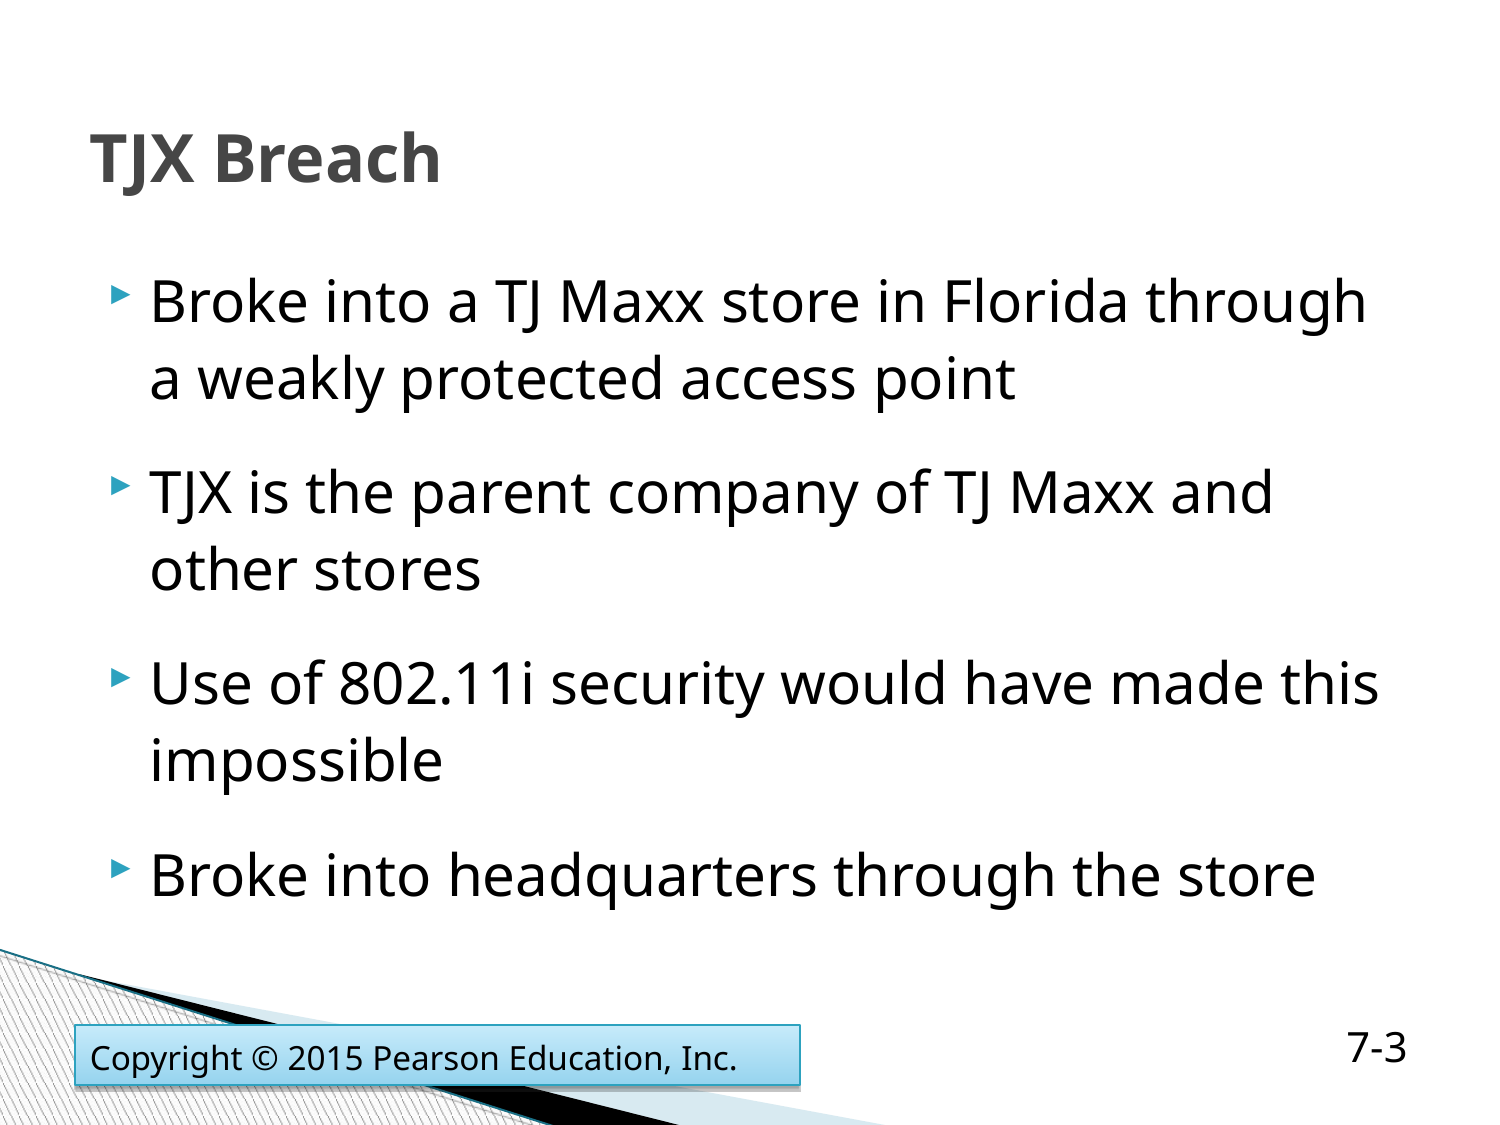

TJX Breach
# Broke into a TJ Maxx store in Florida through a weakly protected access point
TJX is the parent company of TJ Maxx and other stores
Use of 802.11i security would have made this impossible
Broke into headquarters through the store
Copyright © 2015 Pearson Education, Inc.